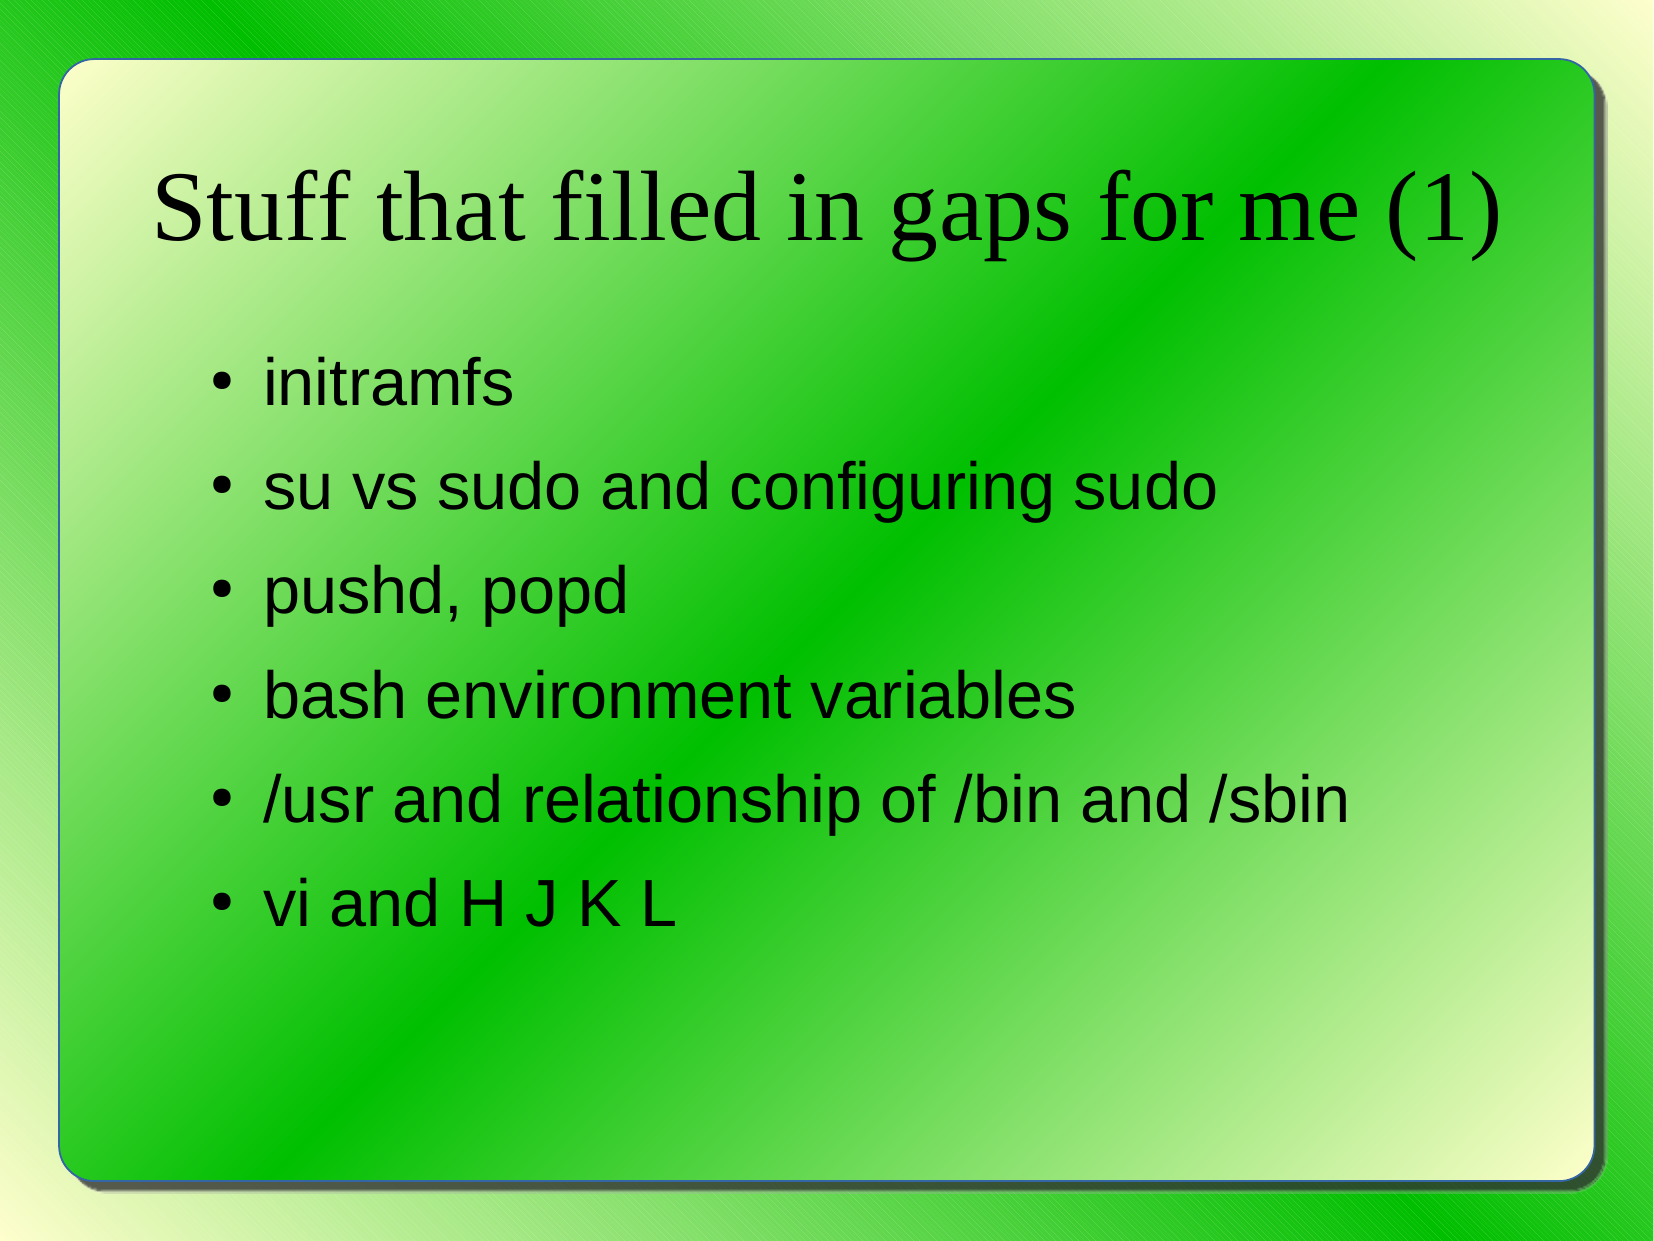

# Stuff that filled in gaps for me (1)
initramfs
su vs sudo and configuring sudo
pushd, popd
bash environment variables
/usr and relationship of /bin and /sbin
vi and H J K L